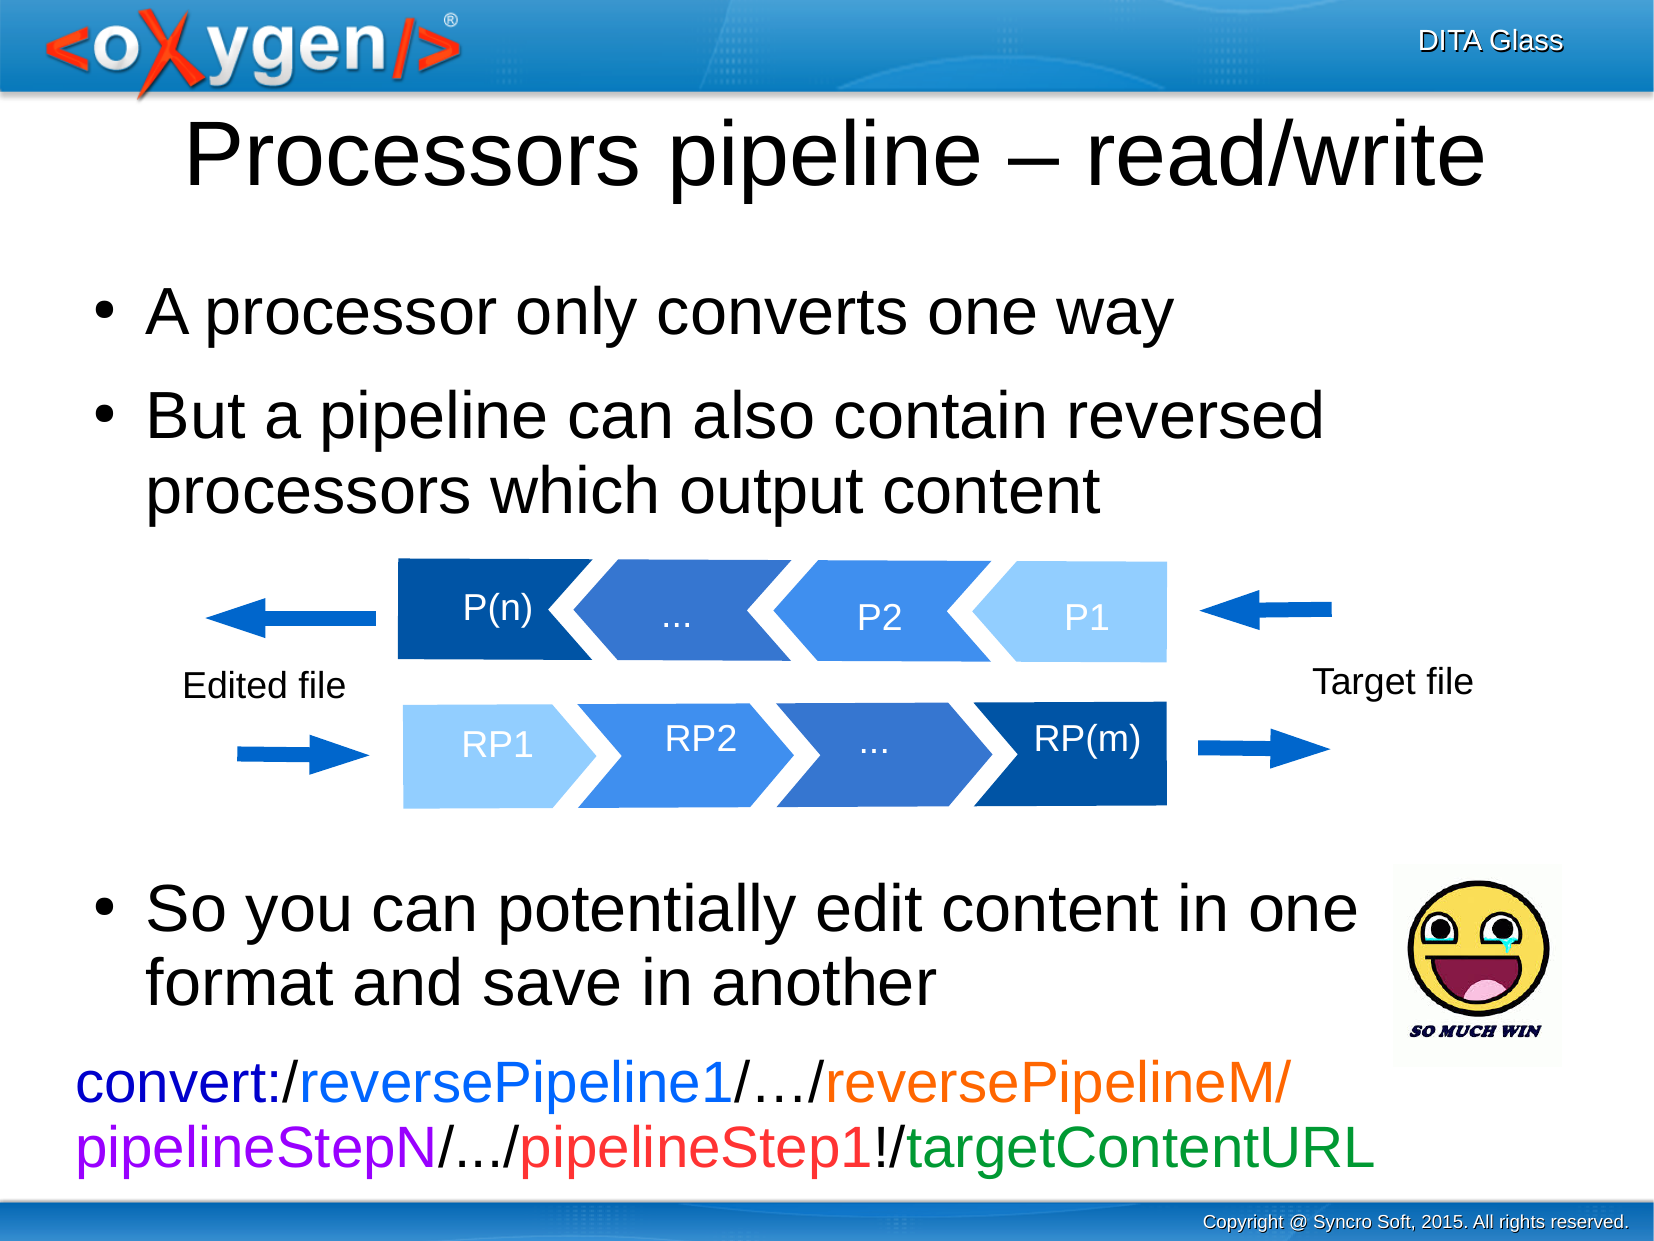

# Processors pipeline – read/write
A processor only converts one way
But a pipeline can also contain reversed processors which output content
So you can potentially edit content in one format and save in another
convert:/reversePipeline1/…/reversePipelineM/ pipelineStepN/.../pipelineStep1!/targetContentURL
P(n)
...
P1
P2
Target file
Edited file
RP(m)
RP2
...
RP1